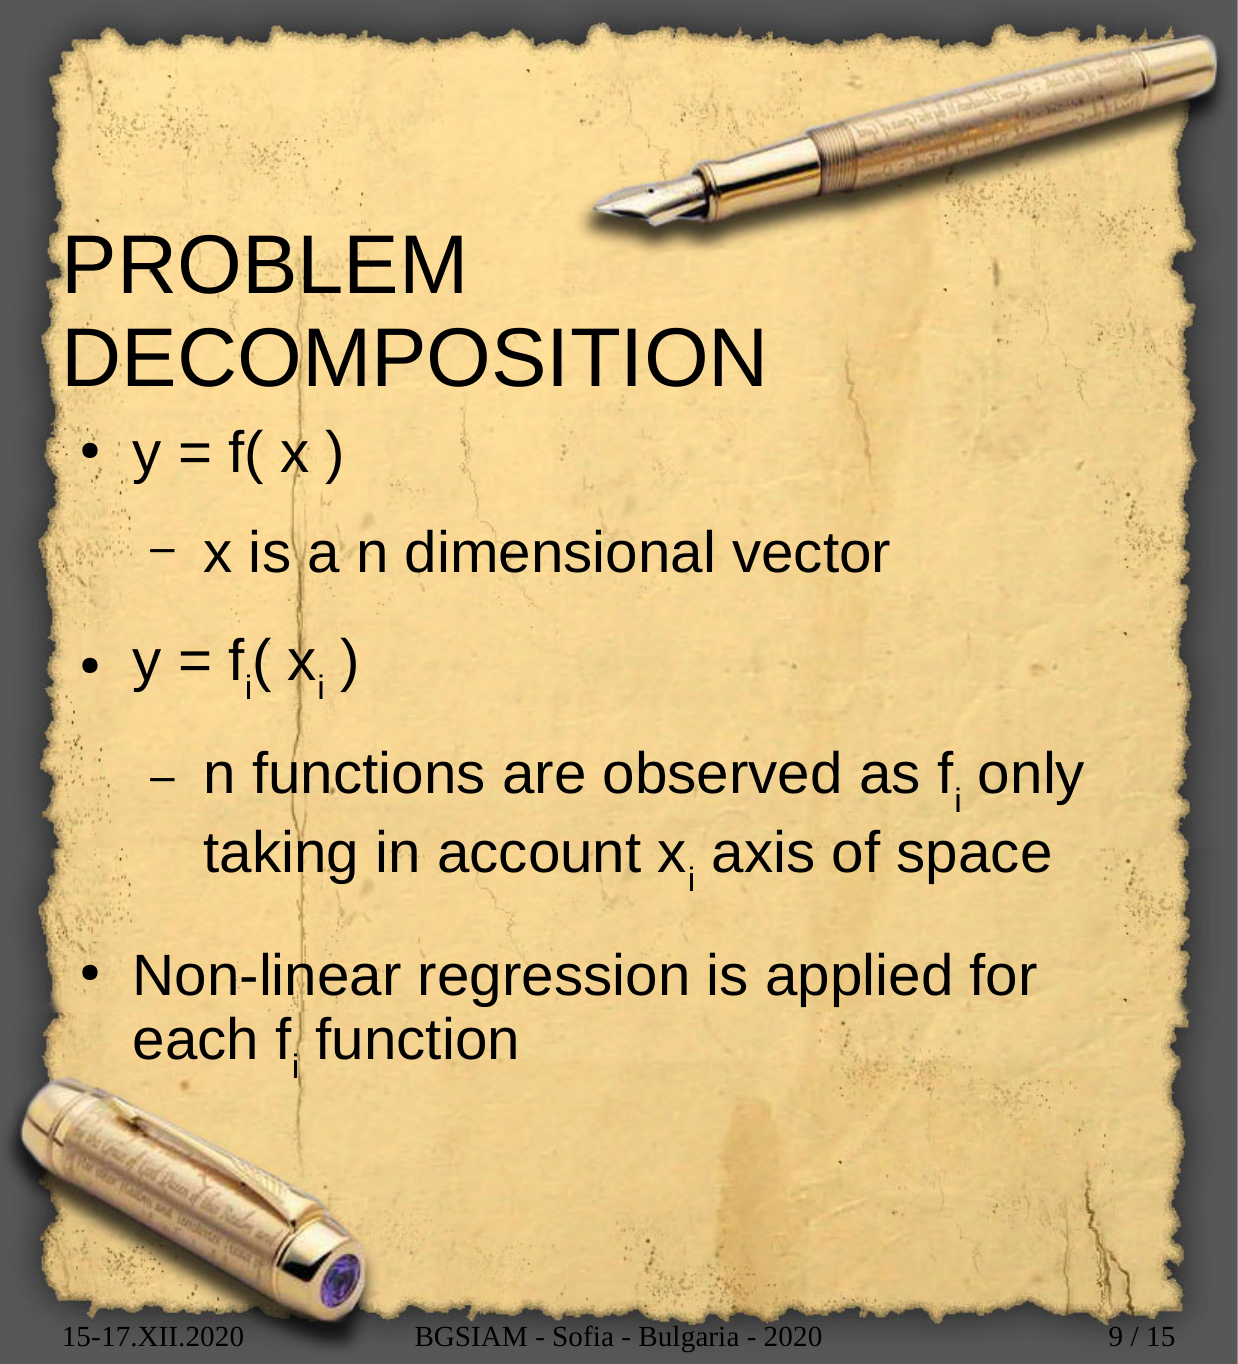

# Problem decomposition
y = f( x )
x is a n dimensional vector
y = fi( xi )
n functions are observed as fi only taking in account xi axis of space
Non-linear regression is applied for each fi function
15-17.XII.2020
BGSIAM - Sofia - Bulgaria - 2020
9